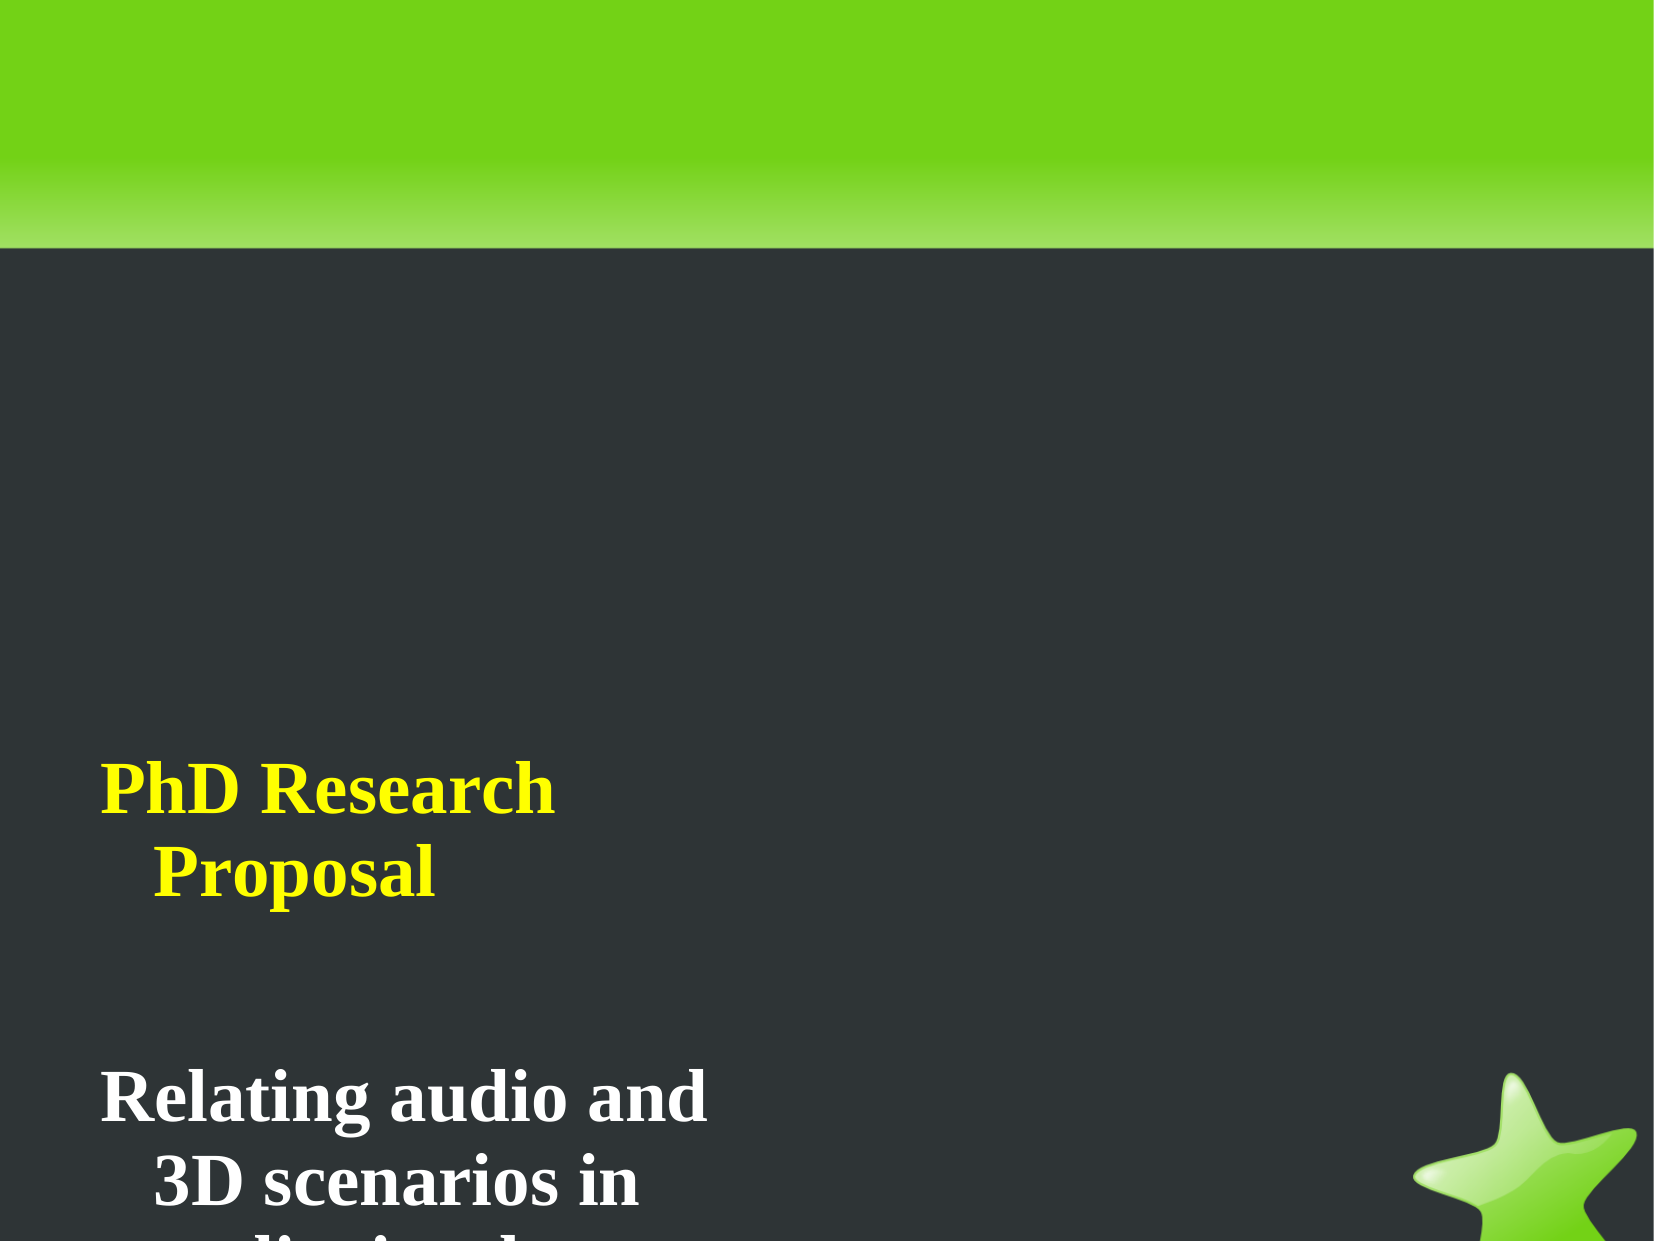

#
PhD Research Proposal
Relating audio and 3D scenarios in audiovisual productions
David García Garzón
Advisors: Toni Mateos, Vicente López